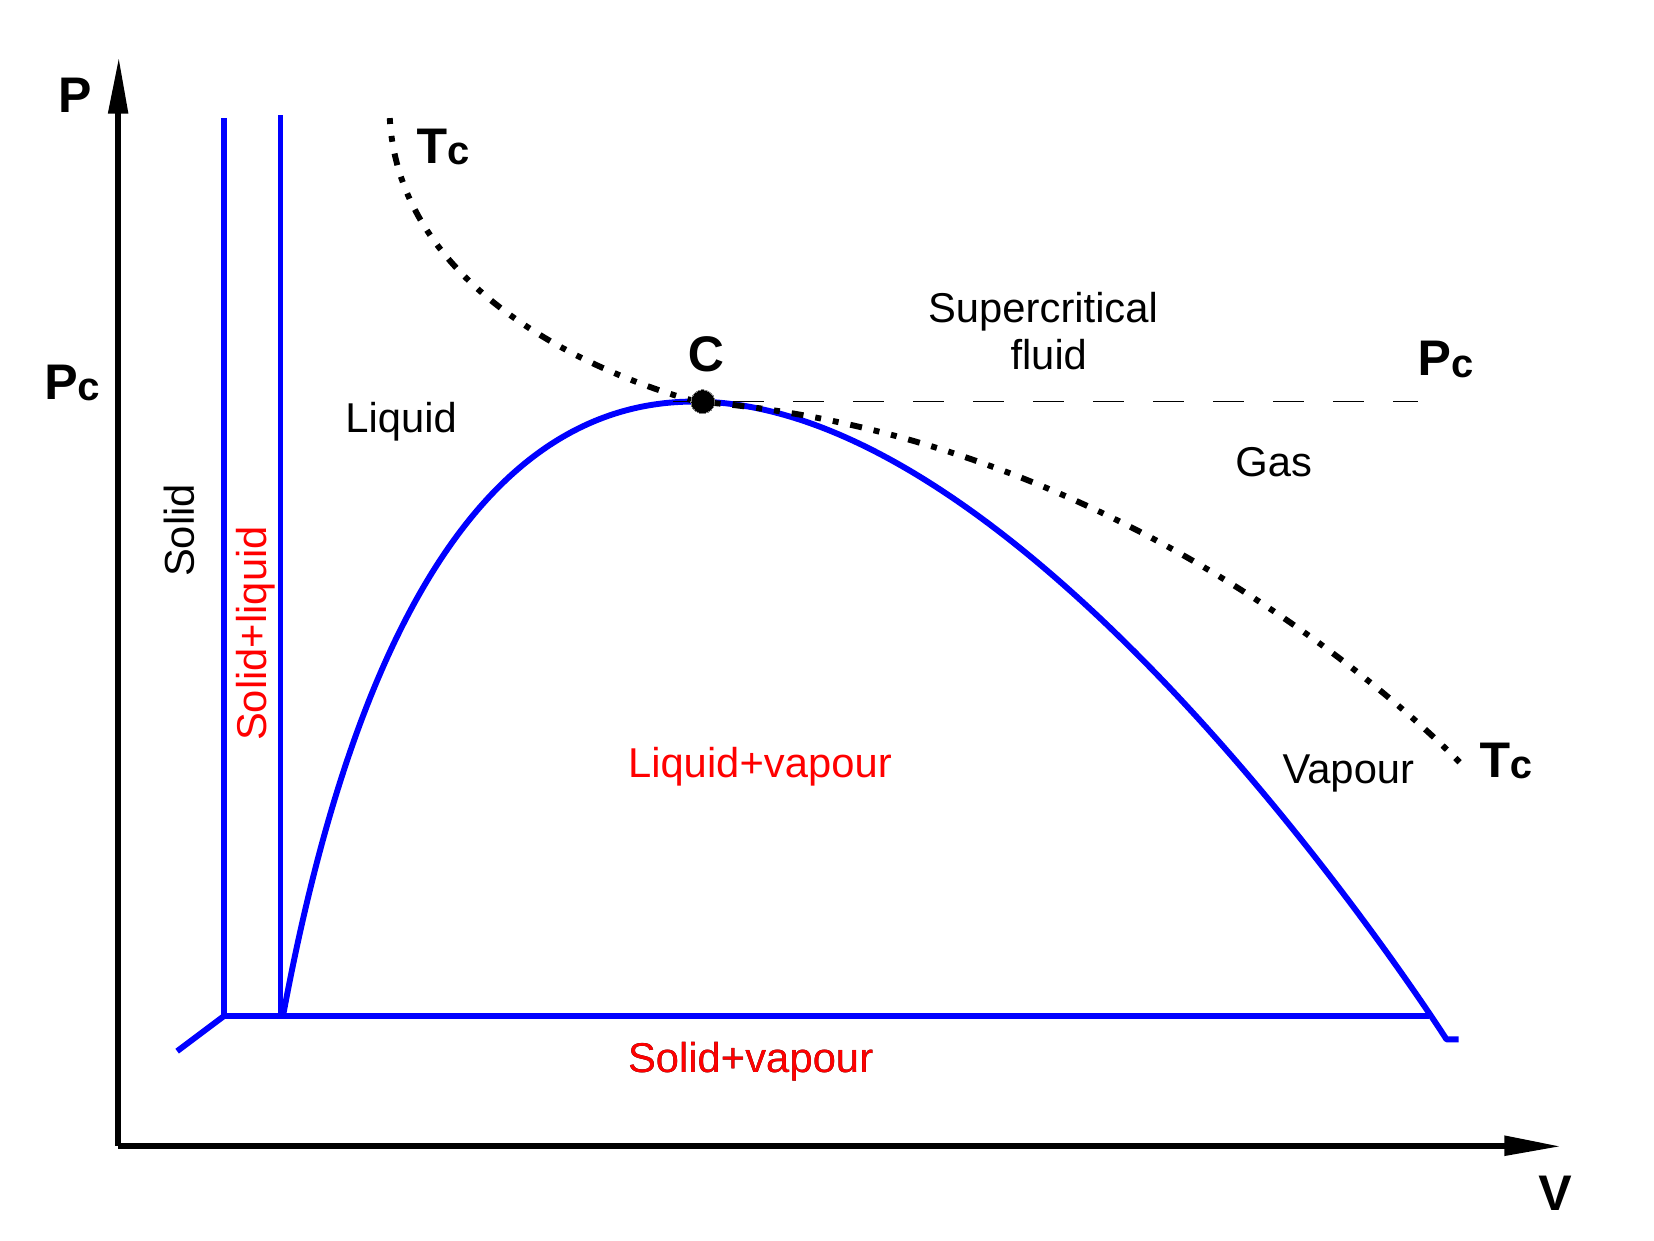

P
Tc
Supercritical
fluid
C
Pc
Pc
Liquid
Gas
Solid
Solid+liquid
Tc
Liquid+vapour
Vapour
Solid+vapour
Solid+vapour
V